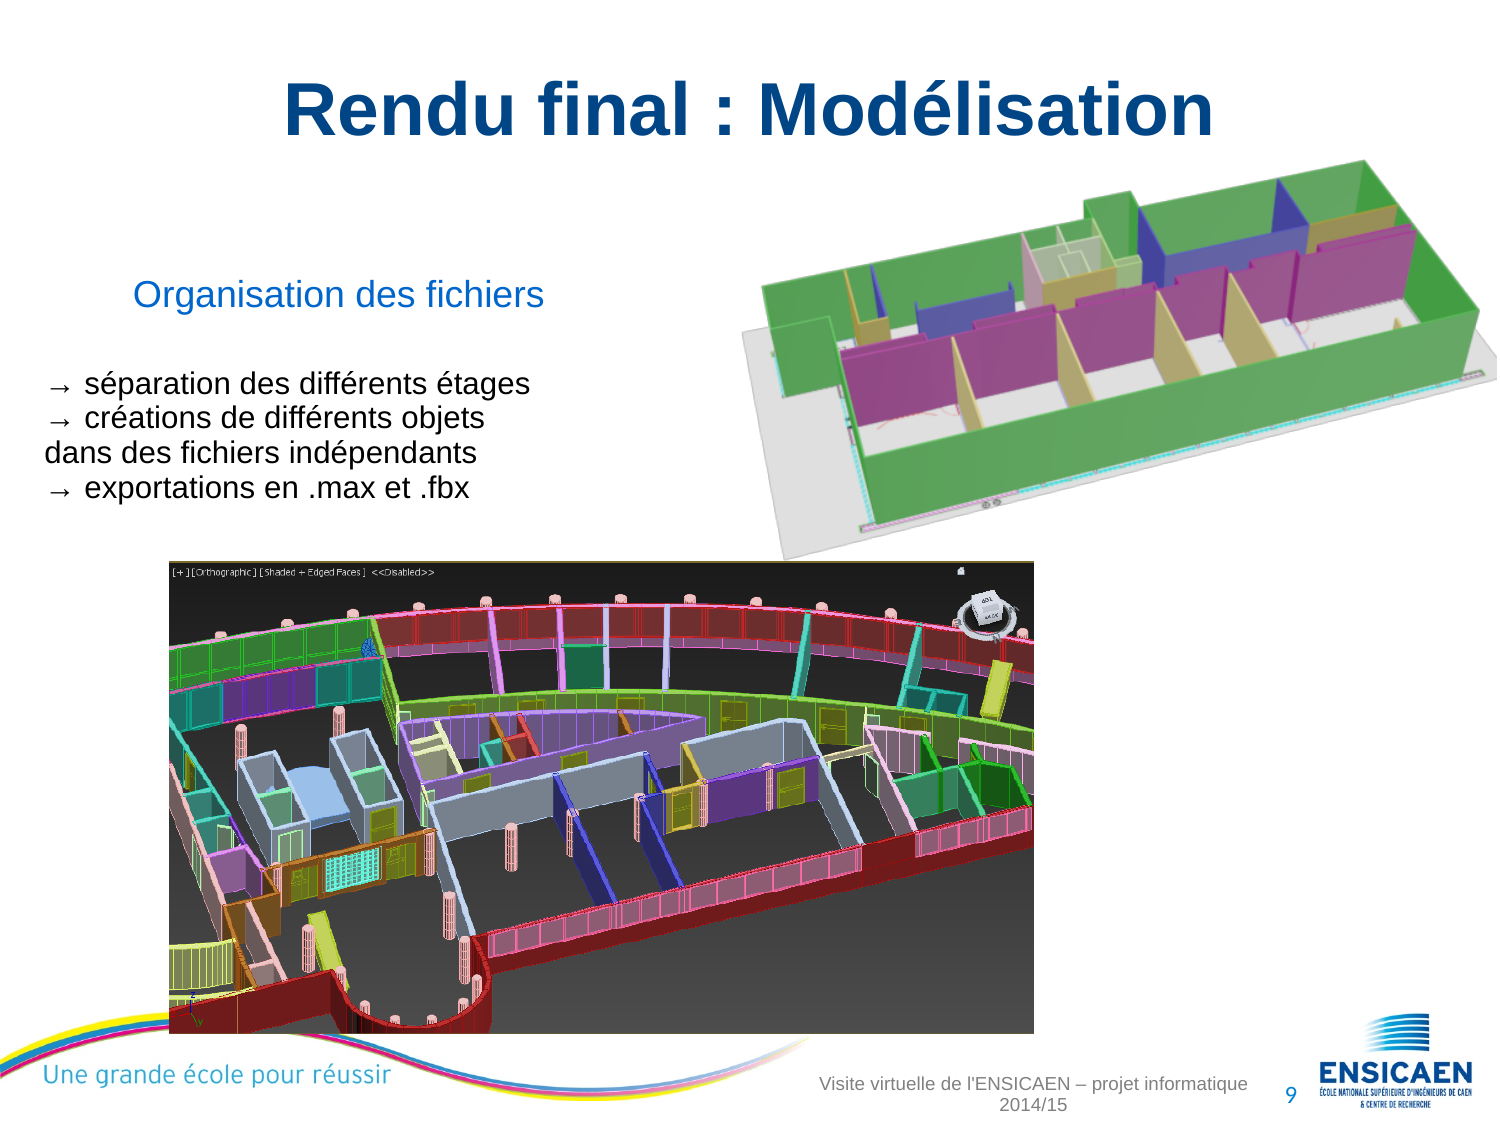

# Rendu final : Modélisation
Organisation des fichiers
→ séparation des différents étages
→ créations de différents objets dans des fichiers indépendants
→ exportations en .max et .fbx
Visite virtuelle de l'ENSICAEN – projet informatique 2014/15